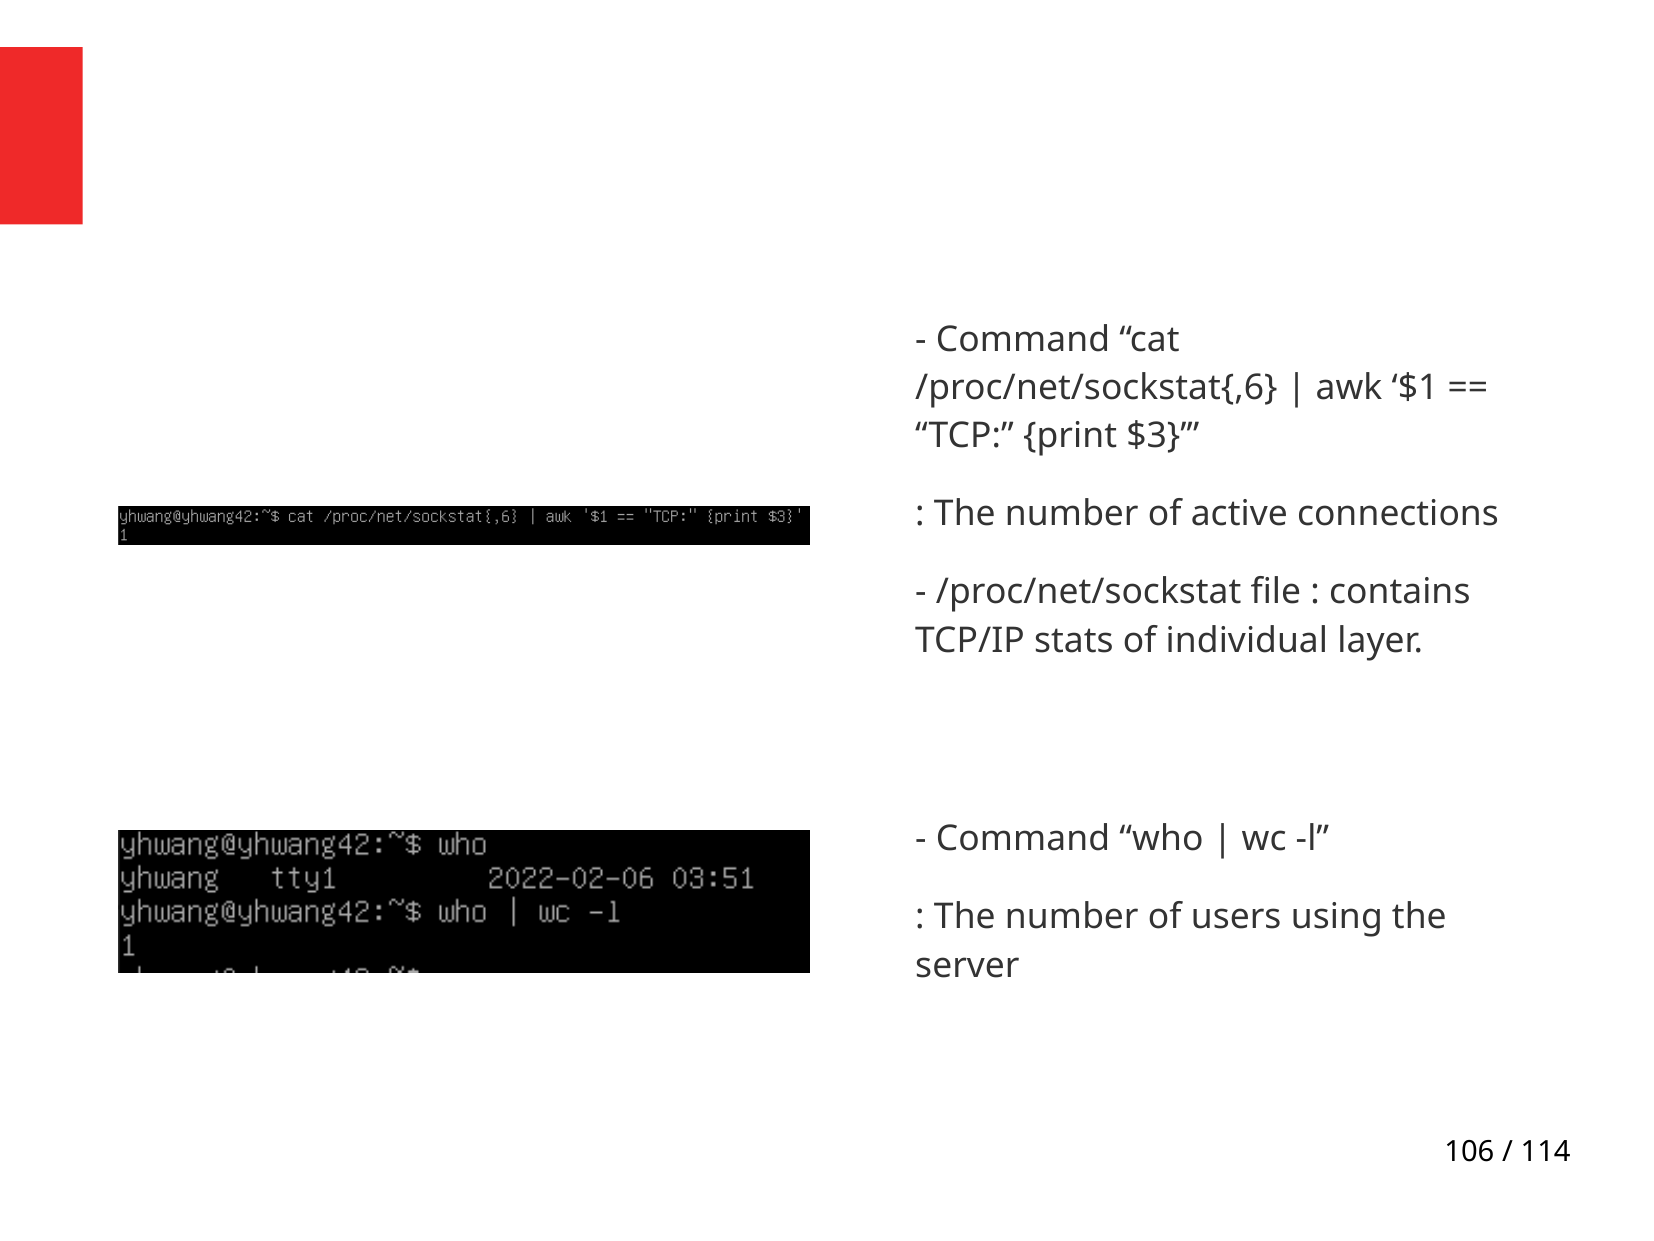

# - Command “cat /proc/net/sockstat{,6} | awk ‘$1 == “TCP:” {print $3}’”
: The number of active connections
- /proc/net/sockstat file : contains TCP/IP stats of individual layer.
- Command “who | wc -l”
: The number of users using the server
106